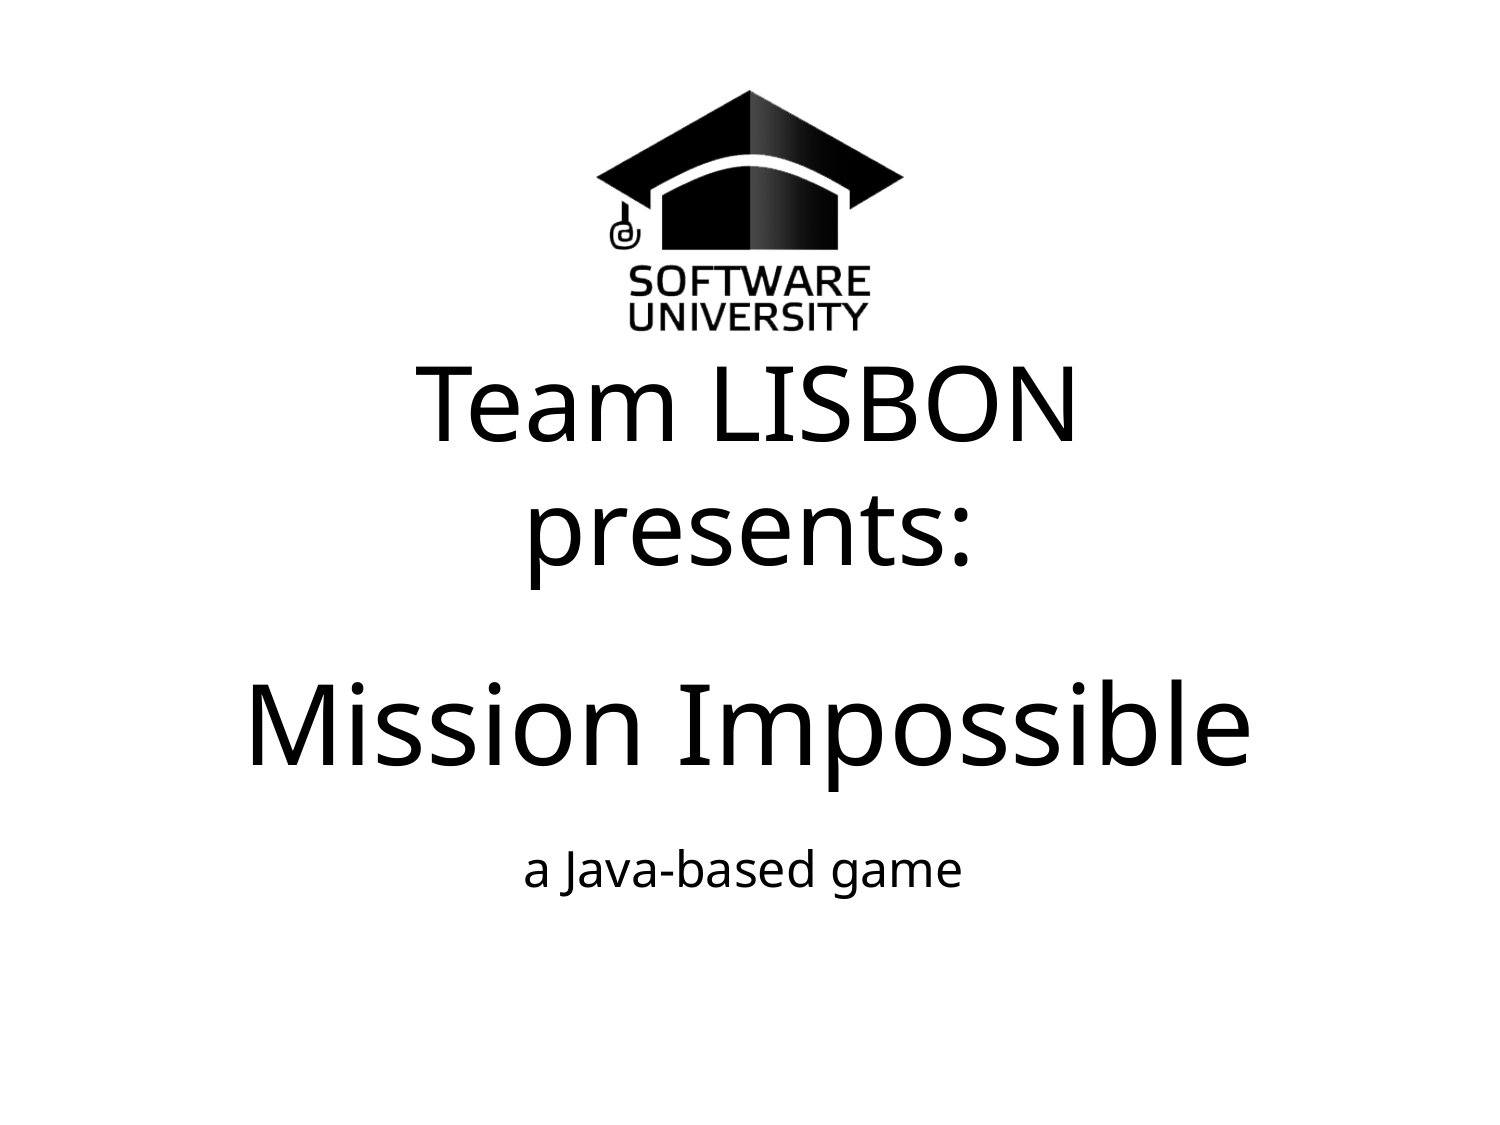

# Team LISBON presents:
Mission Impossible
a Java-based game